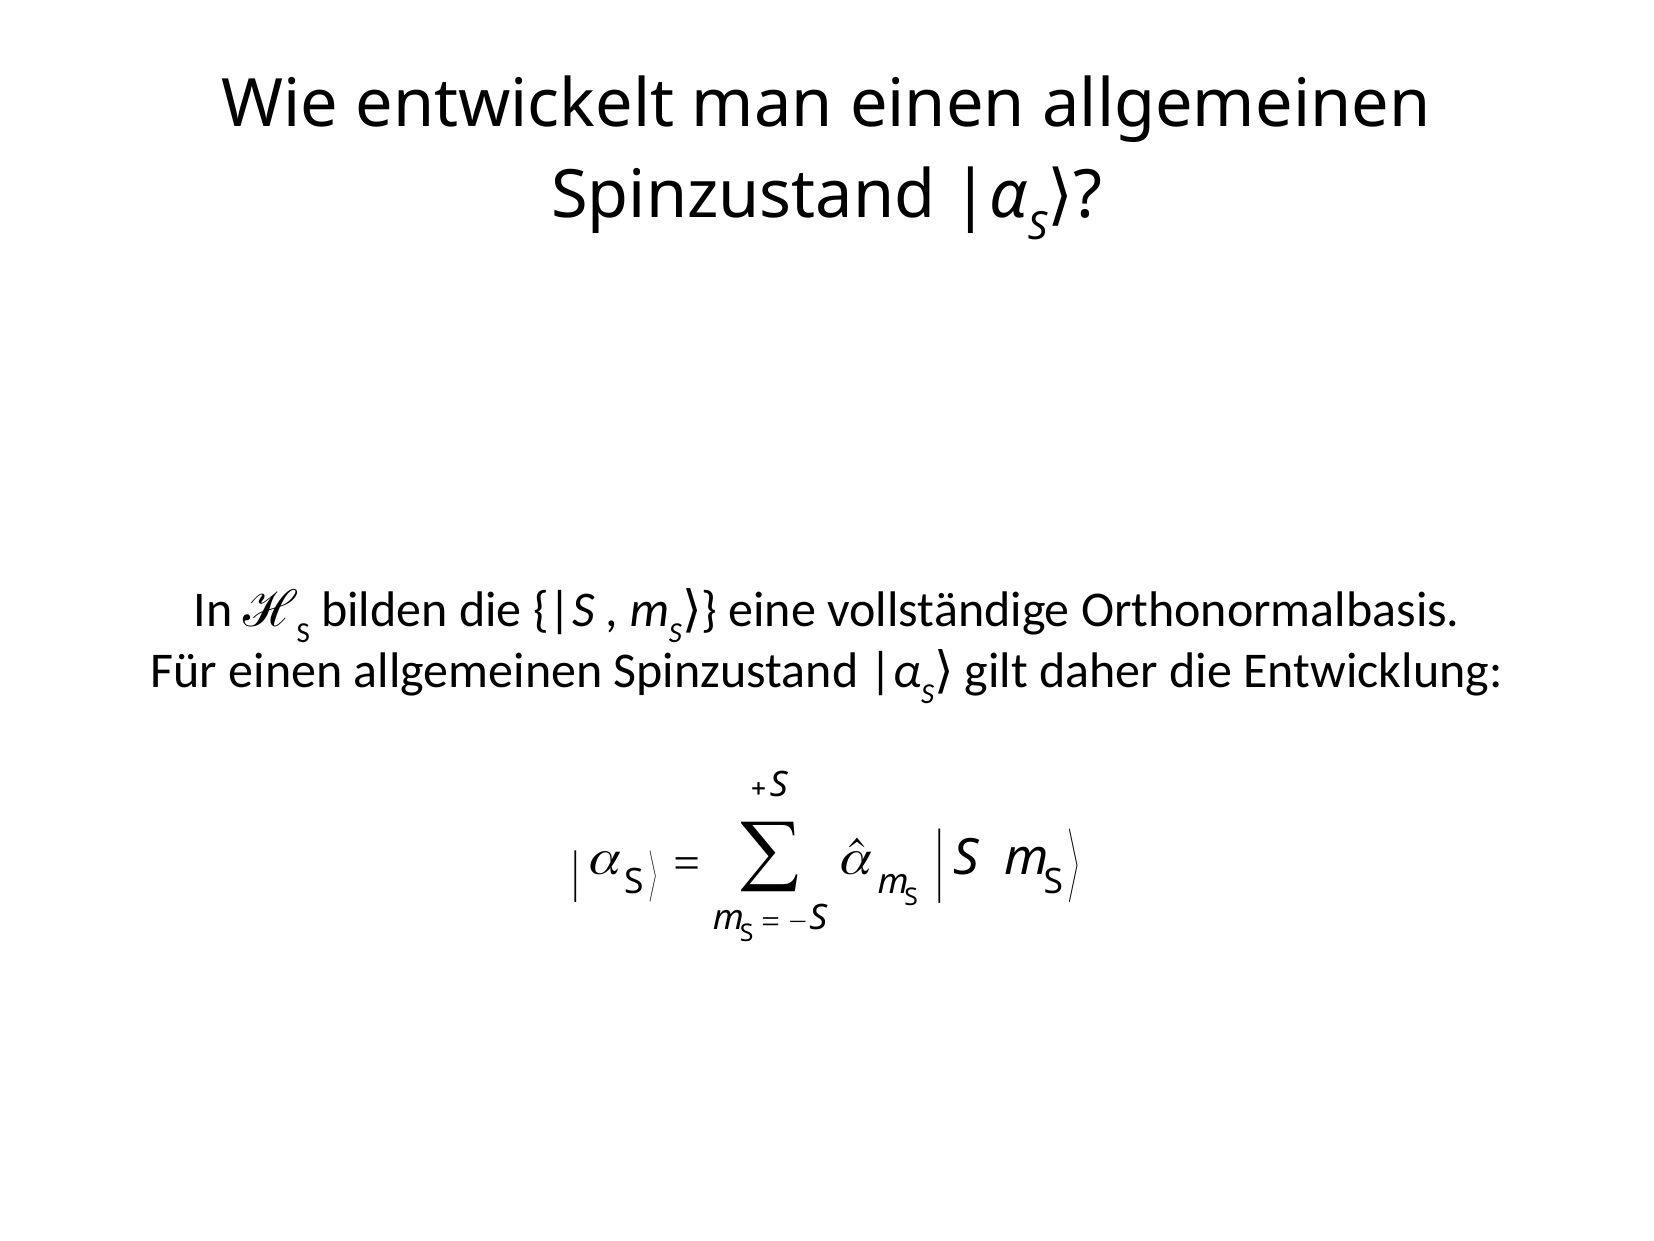

# Wie entwickelt man einen allgemeinen Spinzustand |αS⟩?
In ℋS bilden die {|S , mS⟩} eine vollständige Orthonormalbasis.
Für einen allgemeinen Spinzustand |αS⟩ gilt daher die Entwicklung: